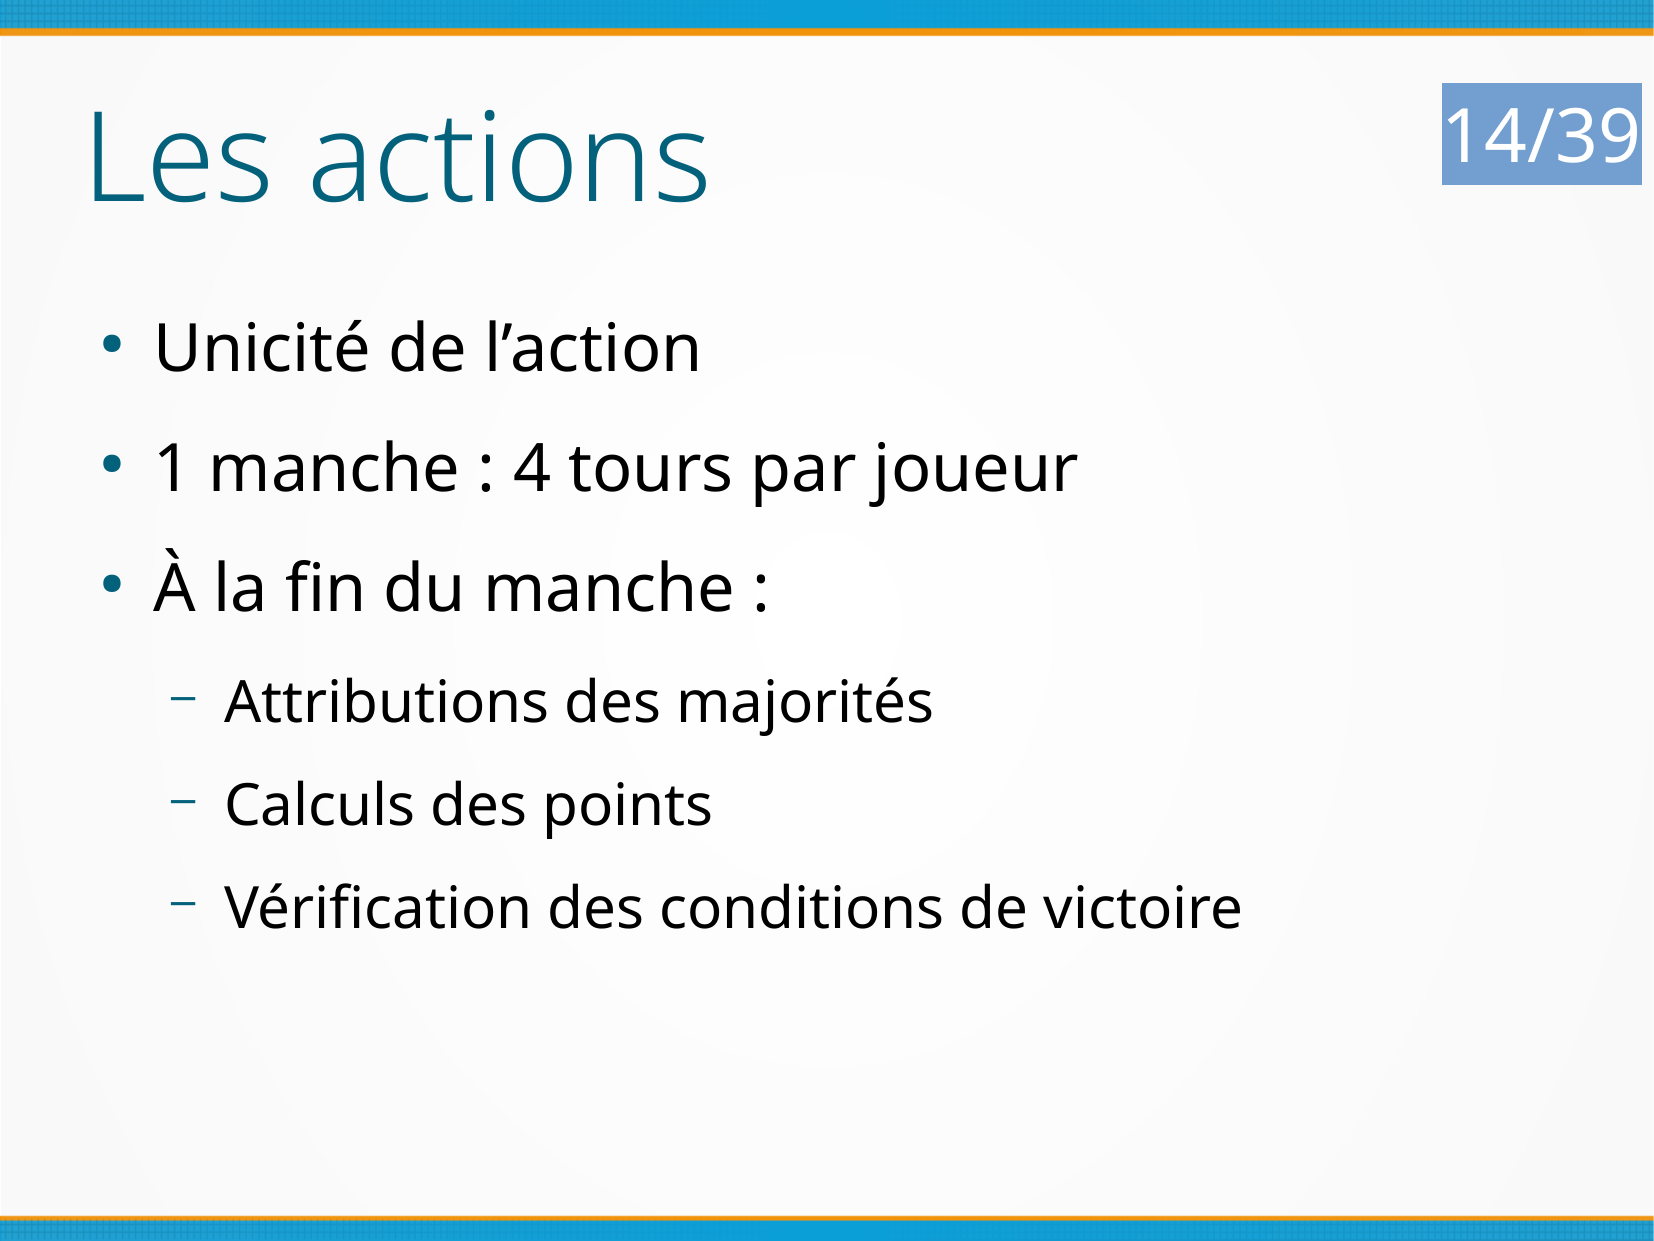

# Les actions
14
Unicité de l’action
1 manche : 4 tours par joueur
À la fin du manche :
Attributions des majorités
Calculs des points
Vérification des conditions de victoire